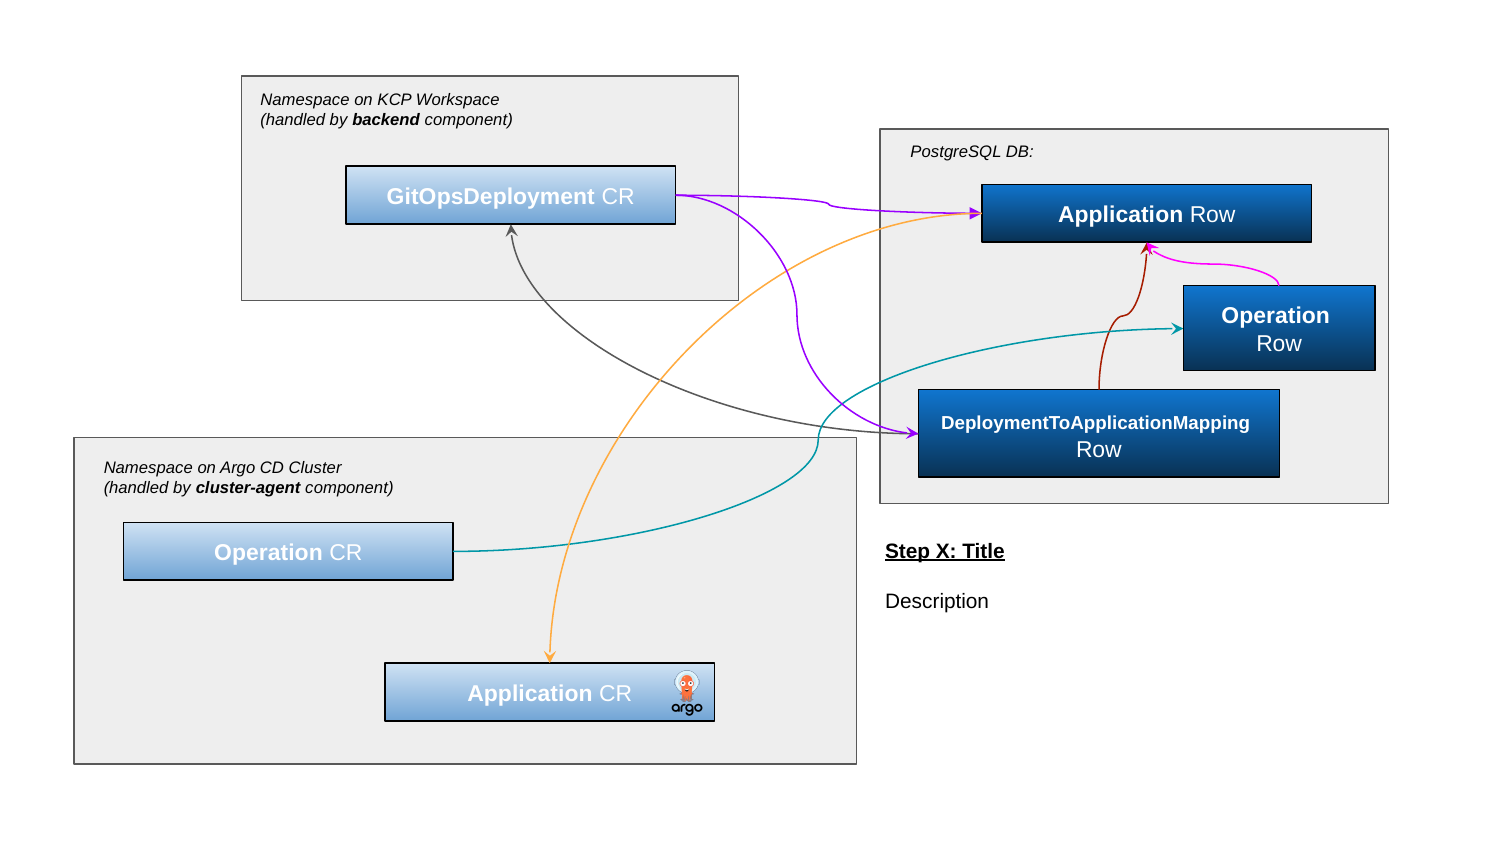

Namespace on KCP Workspace
(handled by backend component)
PostgreSQL DB:
GitOpsDeployment CR
Application Row
Operation
Row
DeploymentToApplicationMapping
Row
Namespace on Argo CD Cluster
(handled by cluster-agent component)
Operation CR
Step X: Title
Description
Application CR